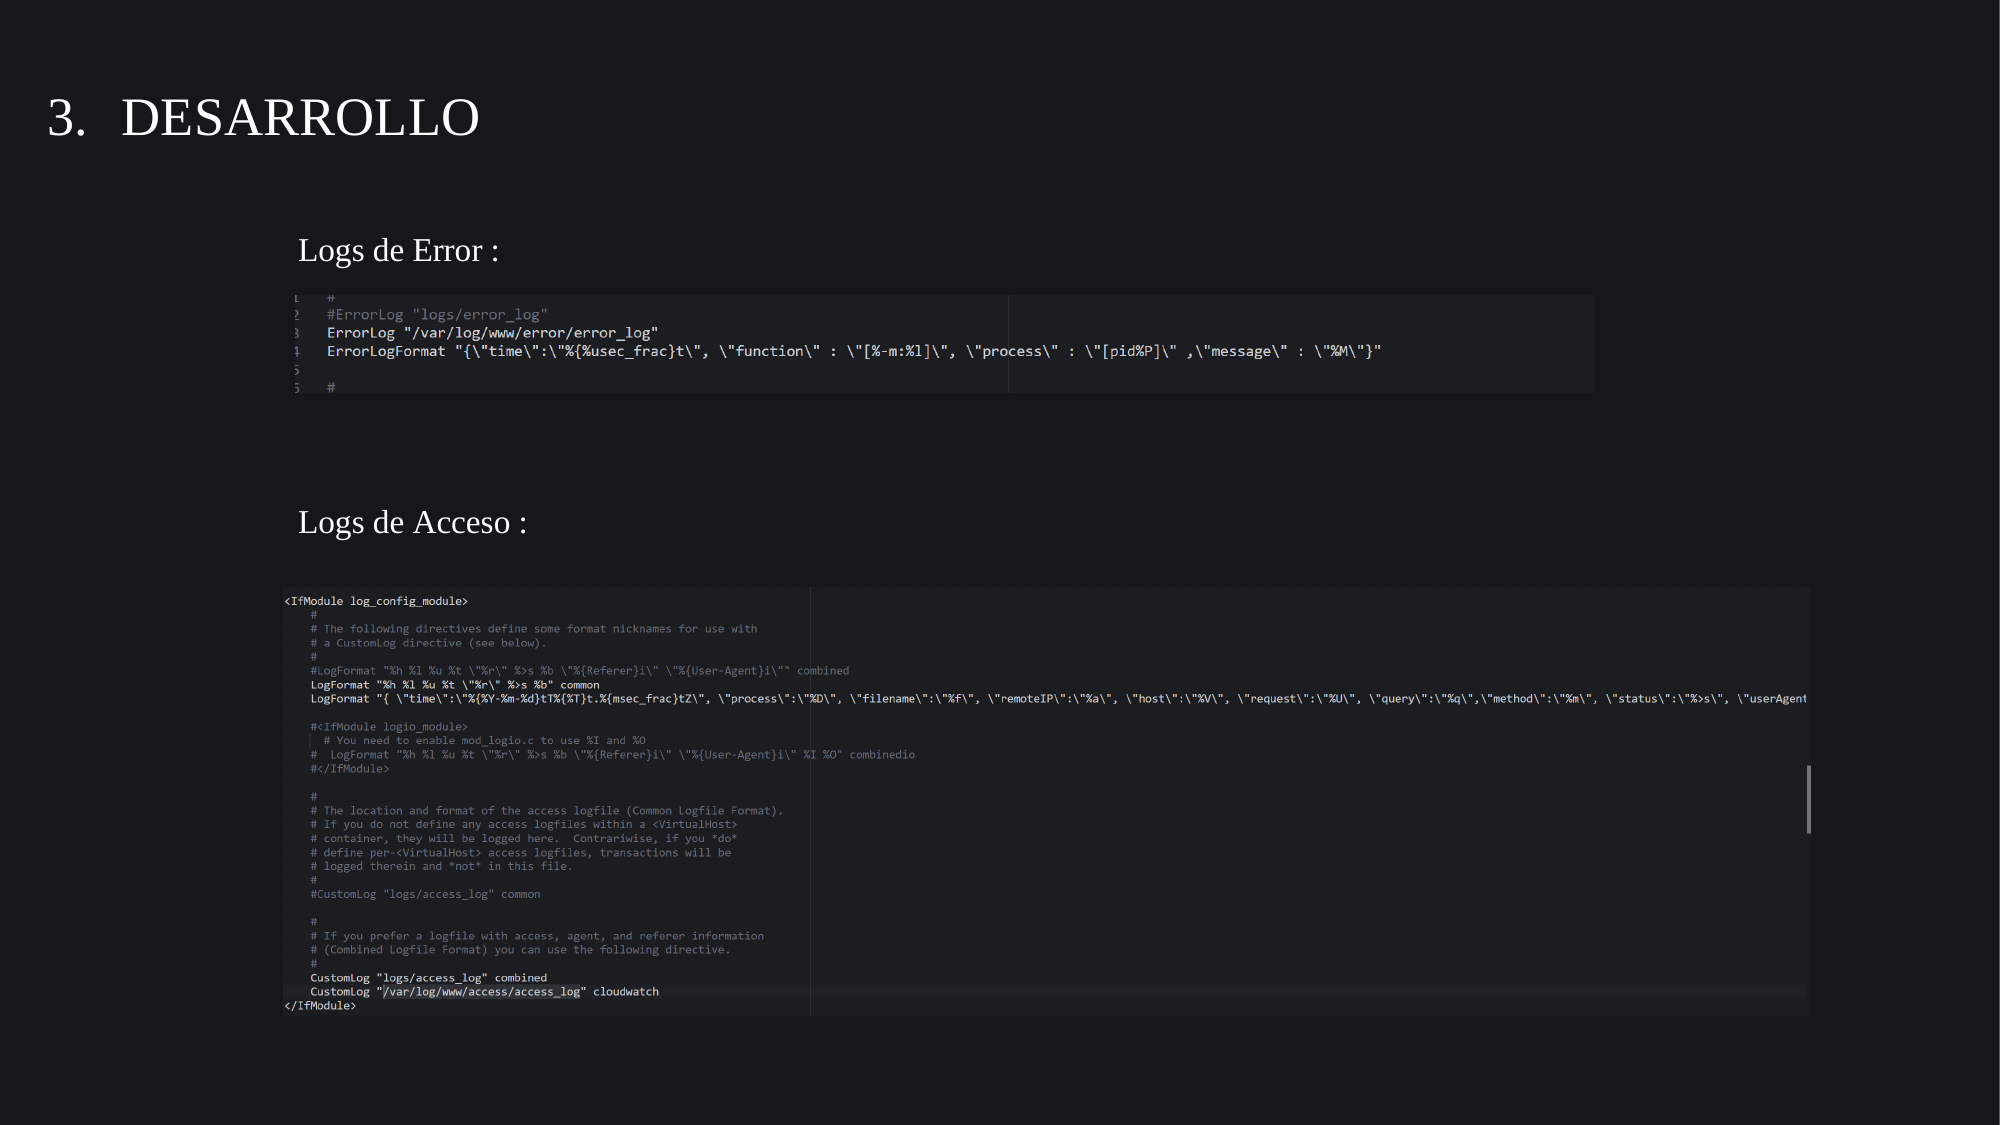

# 3.	DESARROLLO
Logs de Error :
Logs de Acceso :